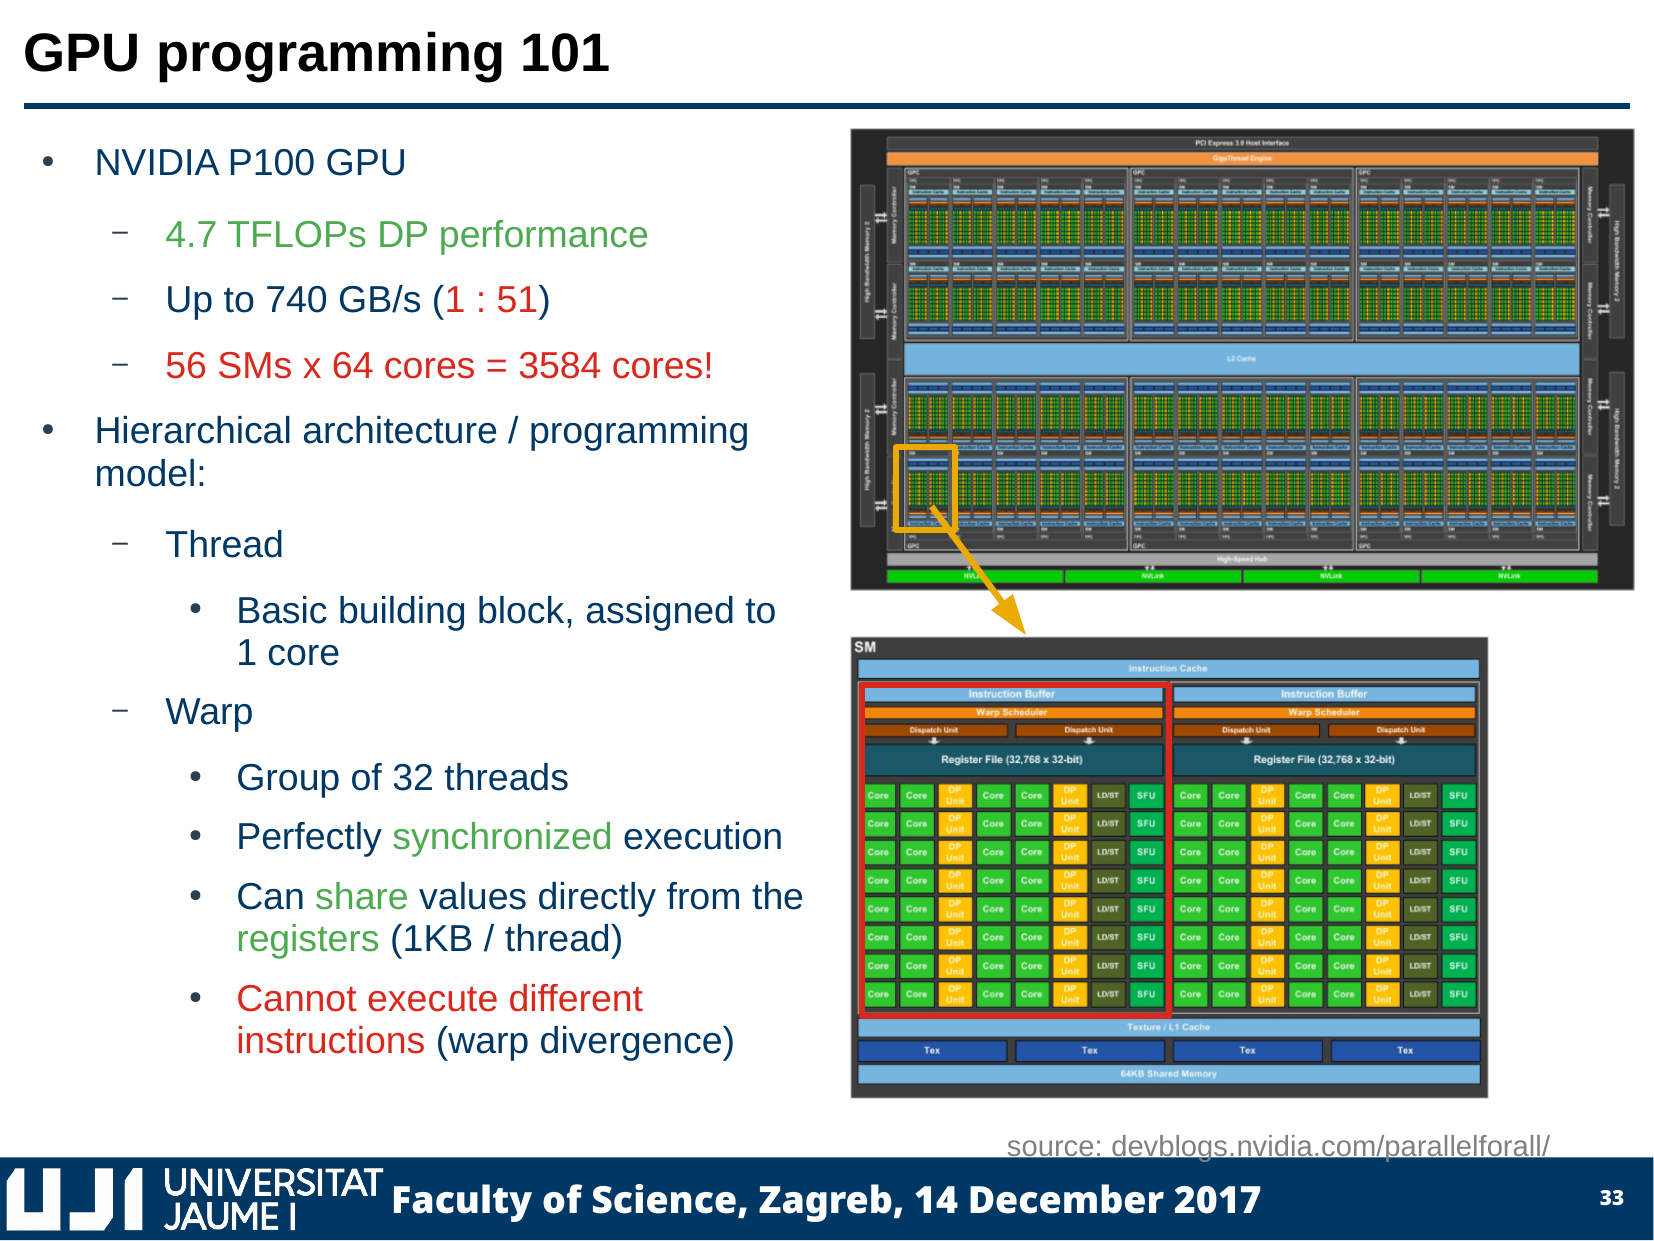

# GPU programming 101
NVIDIA P100 GPU
4.7 TFLOPs DP performance
Up to 740 GB/s (1 : 51)
56 SMs x 64 cores = 3584 cores!
Hierarchical architecture / programming model:
Thread
Basic building block, assigned to 1 core
Warp
Group of 32 threads
Perfectly synchronized execution
Can share values directly from the registers (1KB / thread)
Cannot execute different instructions (warp divergence)
source: devblogs.nvidia.com/parallelforall/
Faculty of Science, Zagreb, 14 December 2017
33